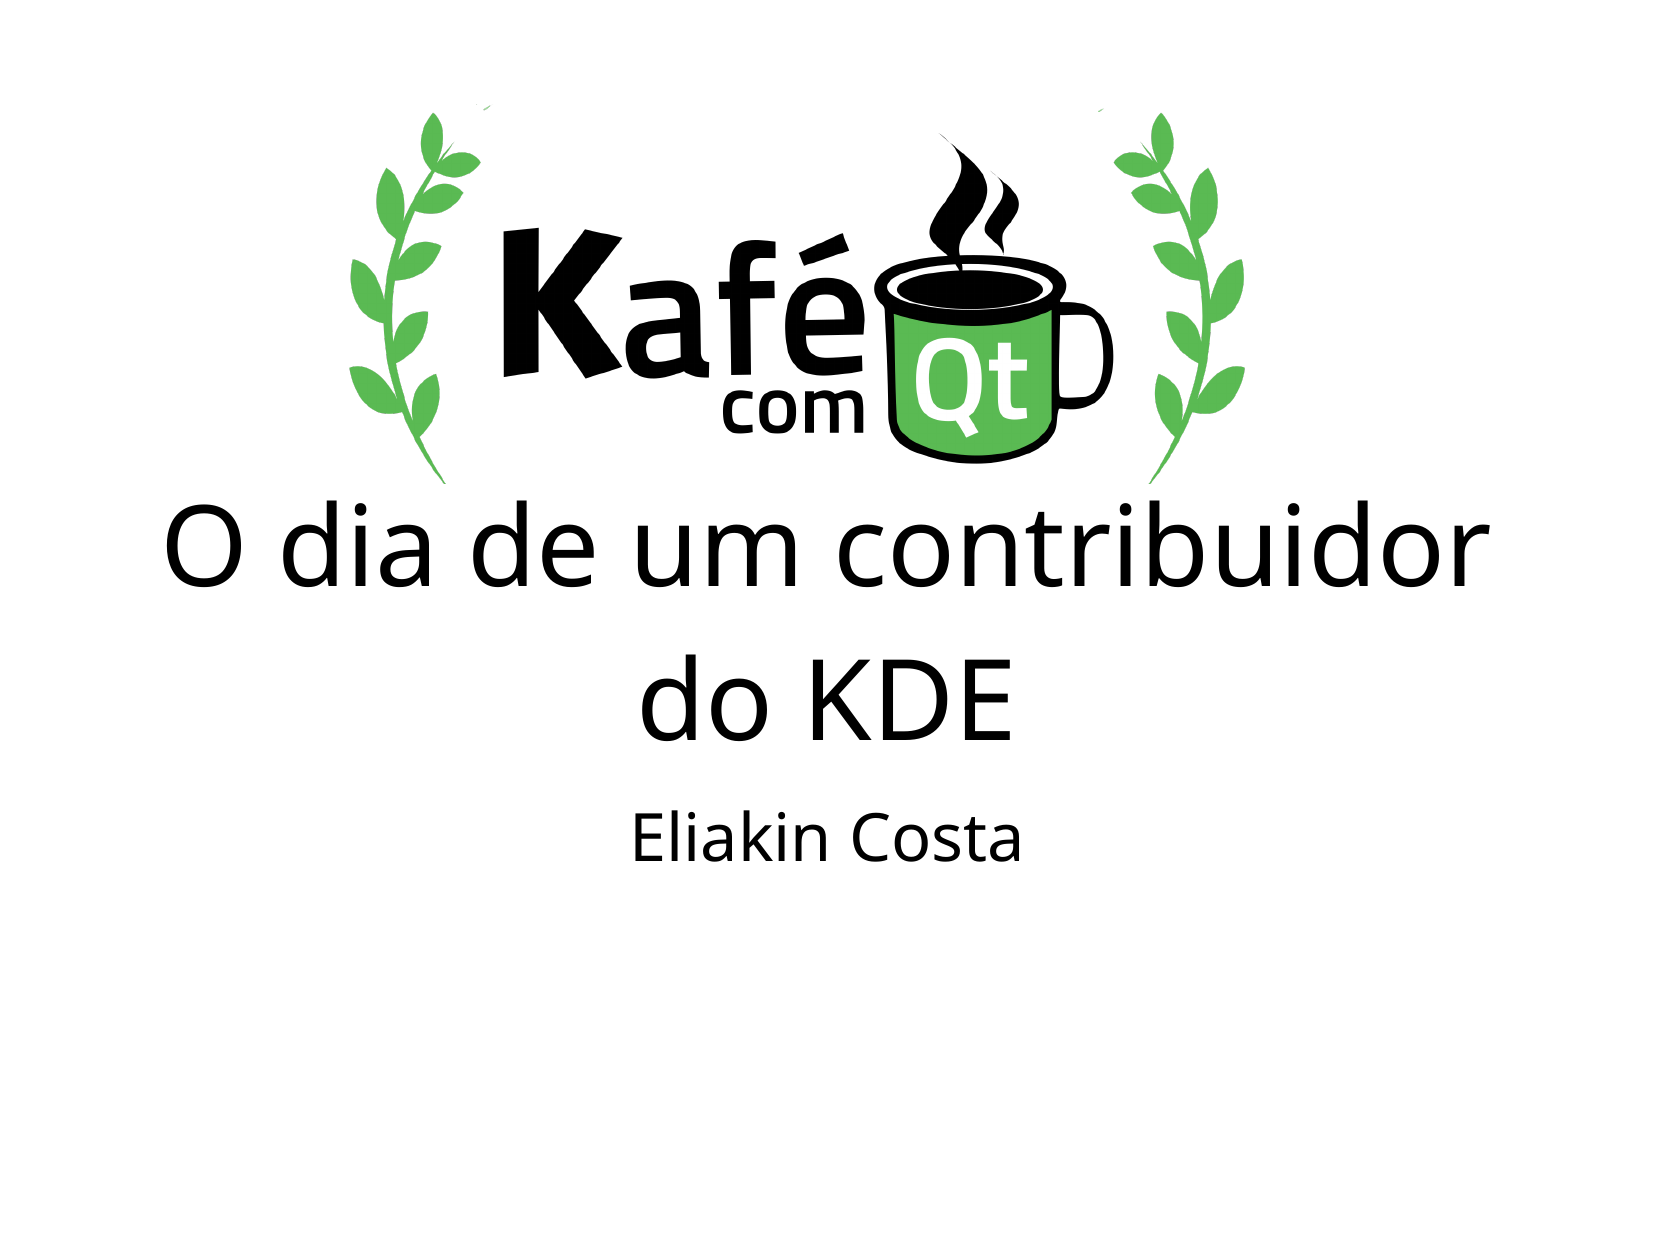

O dia de um contribuidor do KDE
Eliakin Costa